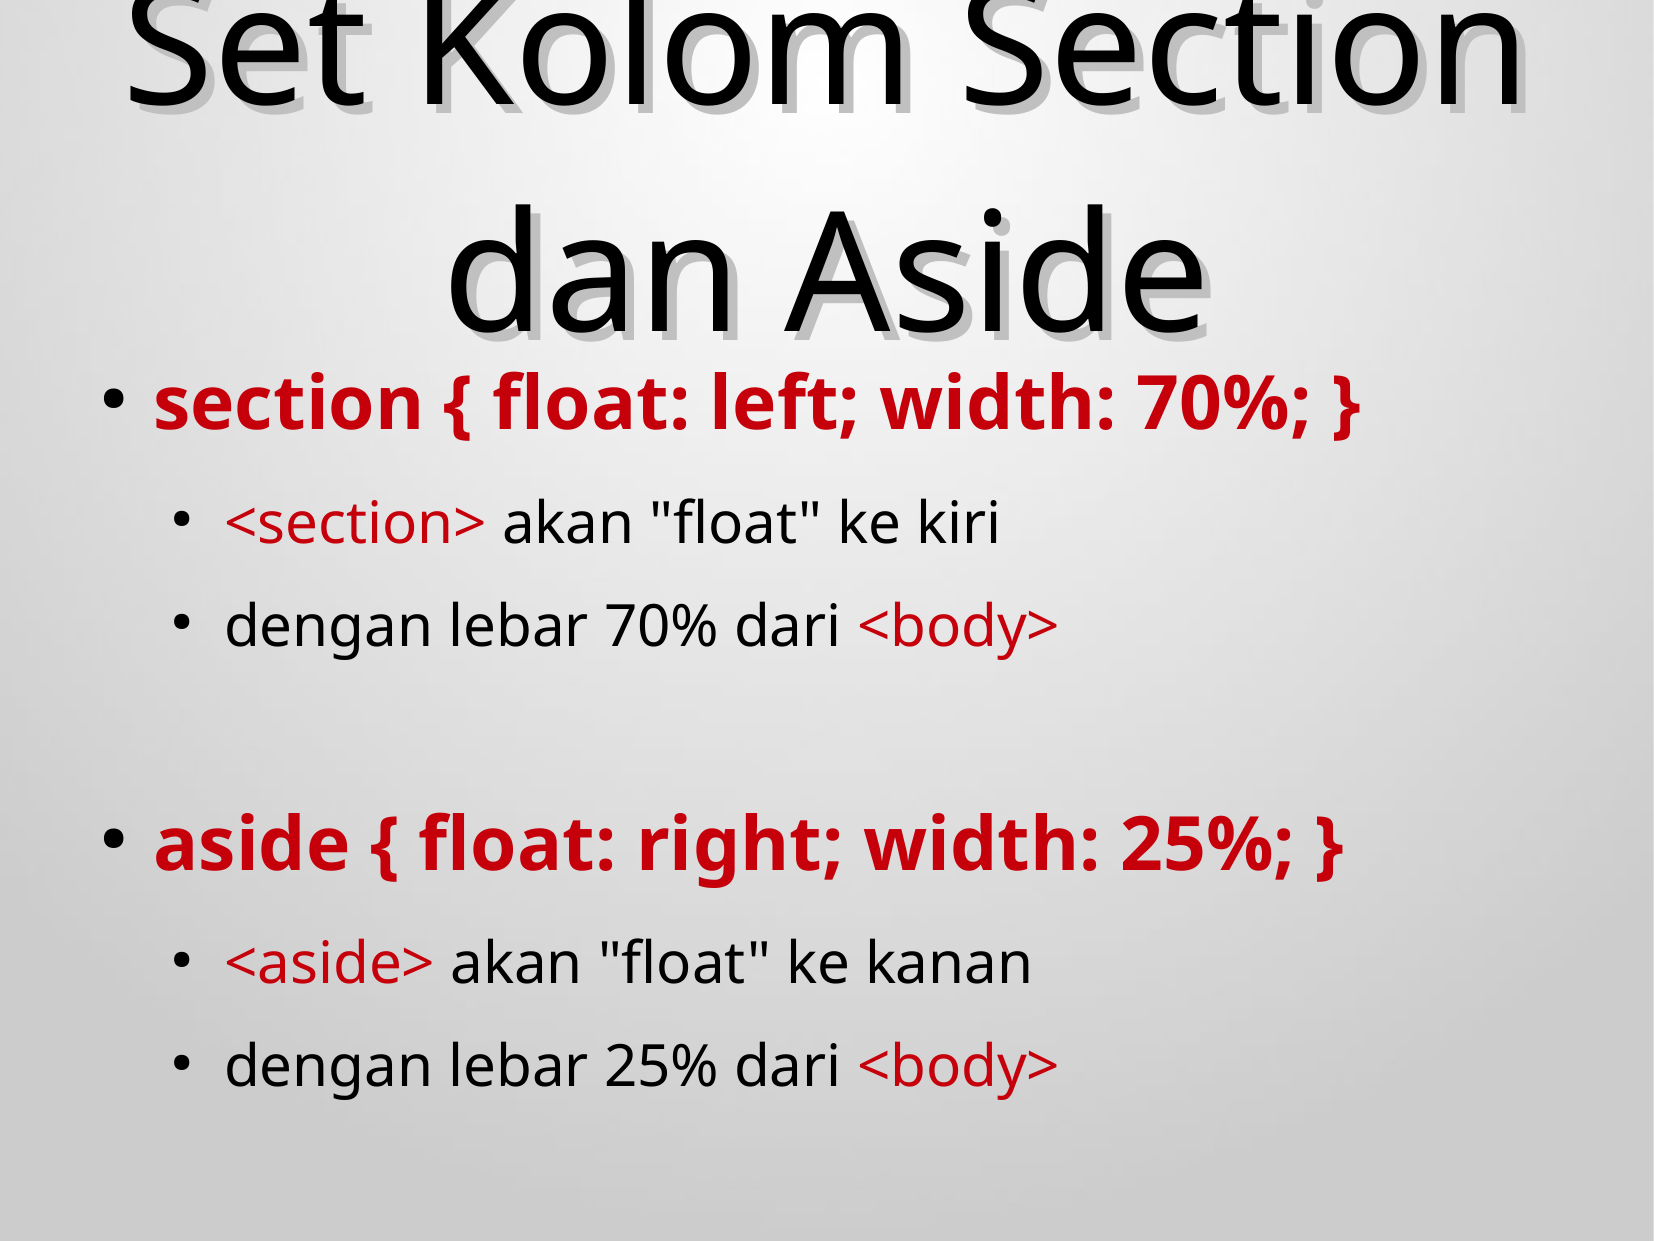

# Set Kolom Section dan Aside
section { float: left; width: 70%; }
<section> akan "float" ke kiri
dengan lebar 70% dari <body>
aside { float: right; width: 25%; }
<aside> akan "float" ke kanan
dengan lebar 25% dari <body>